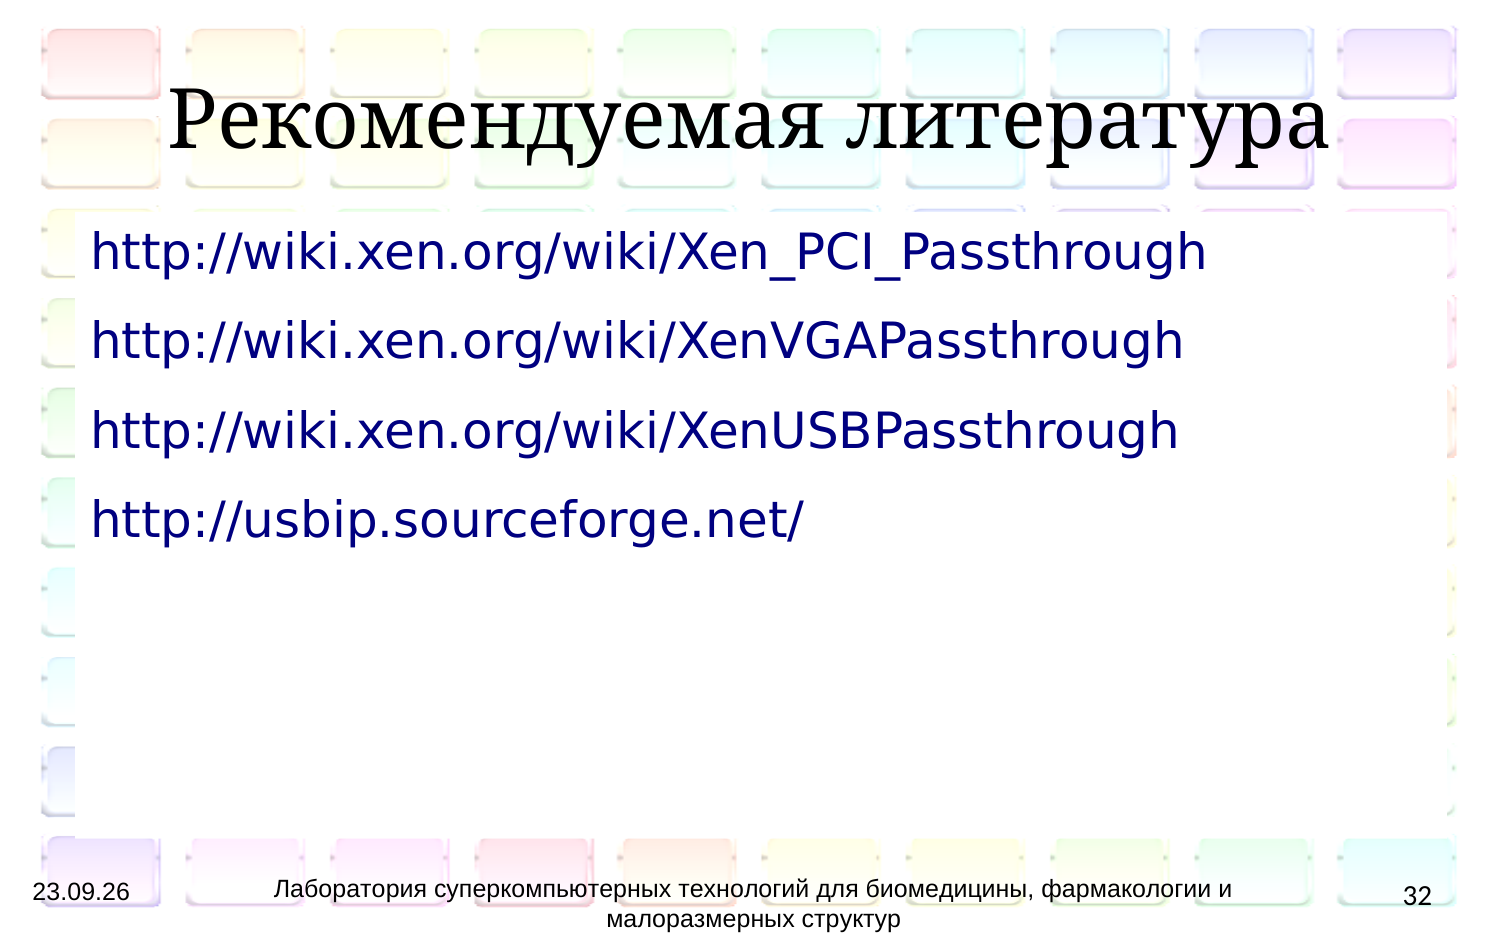

# Рекомендуемая литература
http://wiki.xen.org/wiki/Xen_PCI_Passthrough
http://wiki.xen.org/wiki/XenVGAPassthrough
http://wiki.xen.org/wiki/XenUSBPassthrough
http://usbip.sourceforge.net/
Лаборатория суперкомпьютерных технологий для биомедицины, фармакологии и малоразмерных структур